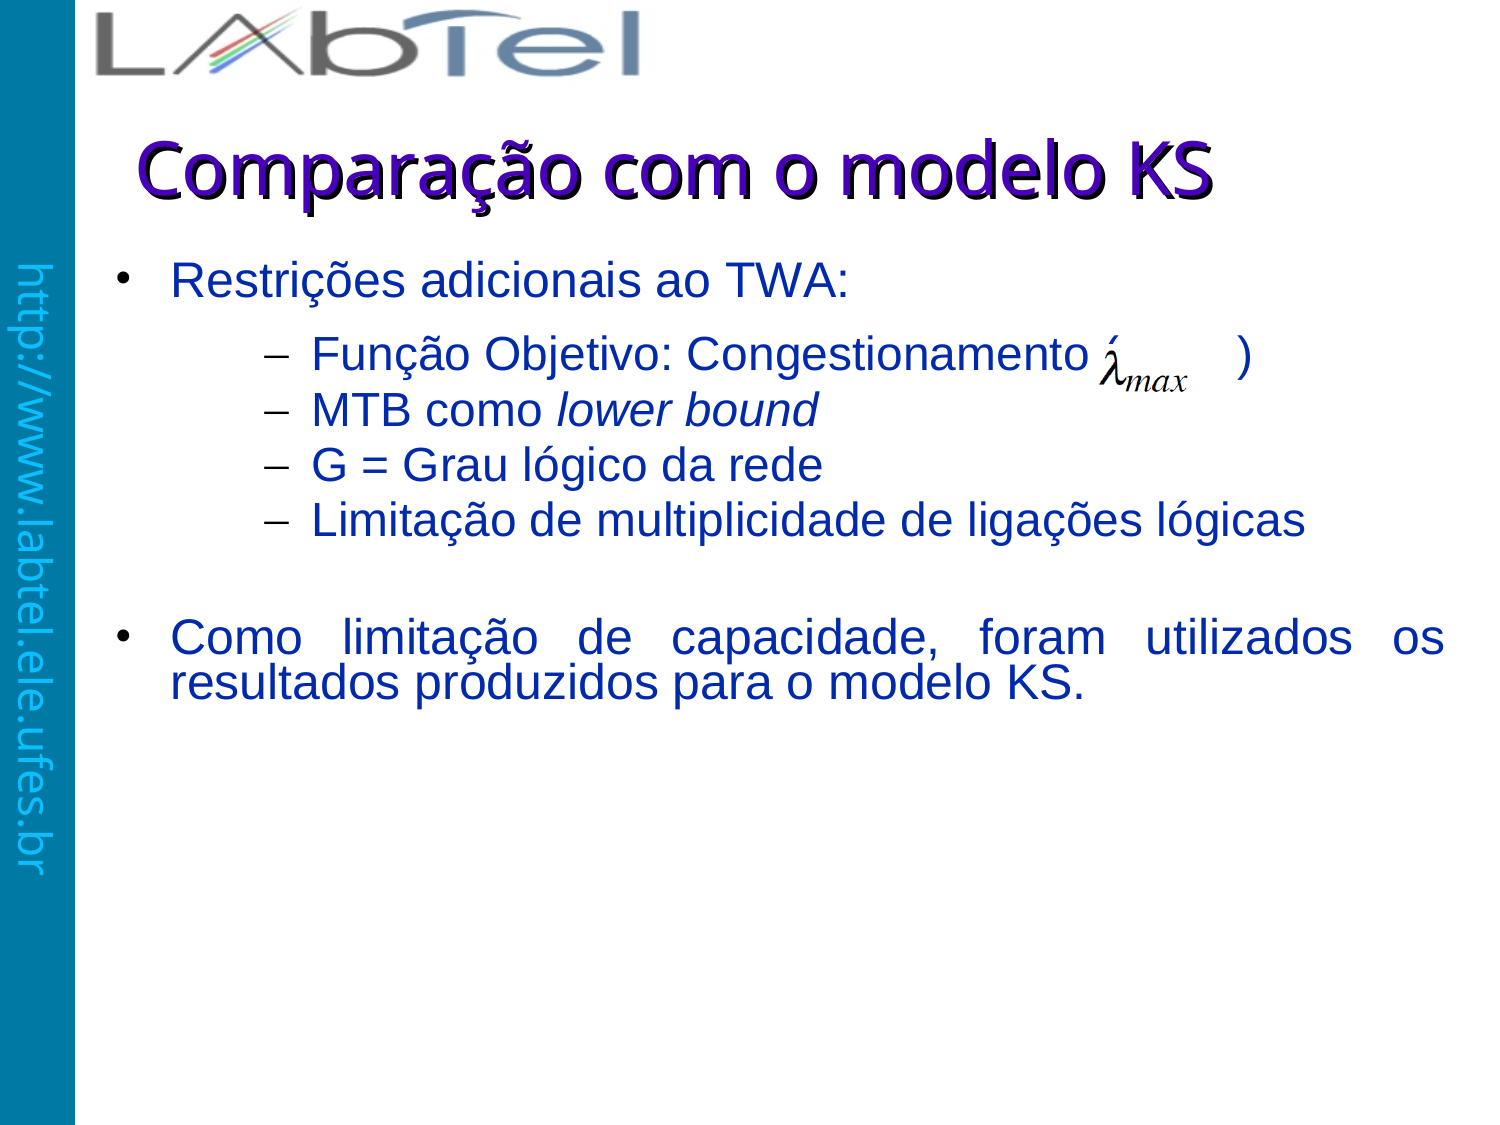

# Comparação com o modelo KS
Restrições adicionais ao TWA:
Função Objetivo: Congestionamento ( )
MTB como lower bound
G = Grau lógico da rede
Limitação de multiplicidade de ligações lógicas
Como limitação de capacidade, foram utilizados os resultados produzidos para o modelo KS.